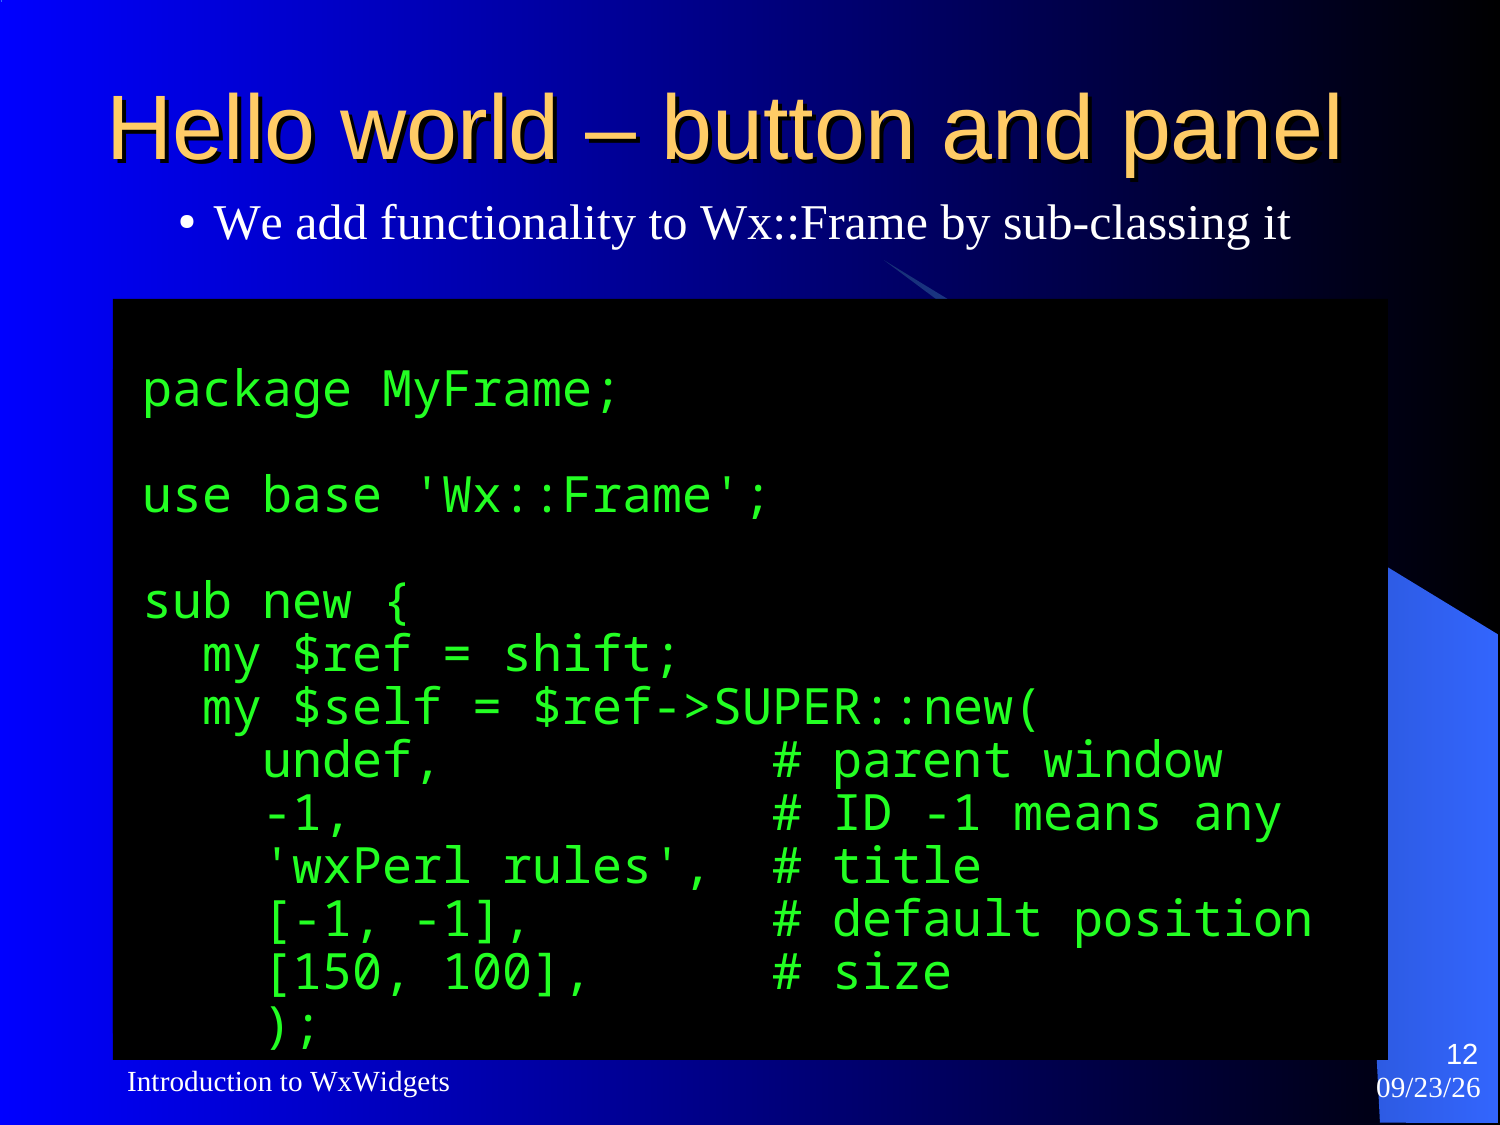

# Hello world – button and panel
We add functionality to Wx::Frame by sub-classing it
package MyFrame;
use base 'Wx::Frame';
sub new {
 my $ref = shift;
 my $self = $ref->SUPER::new(
 undef, # parent window
 -1, # ID -1 means any
 'wxPerl rules', # title
 [-1, -1], # default position
 [150, 100], # size
 );
package MyFrame;
use base 'Wx::Frame';
12
Introduction to WxWidgets